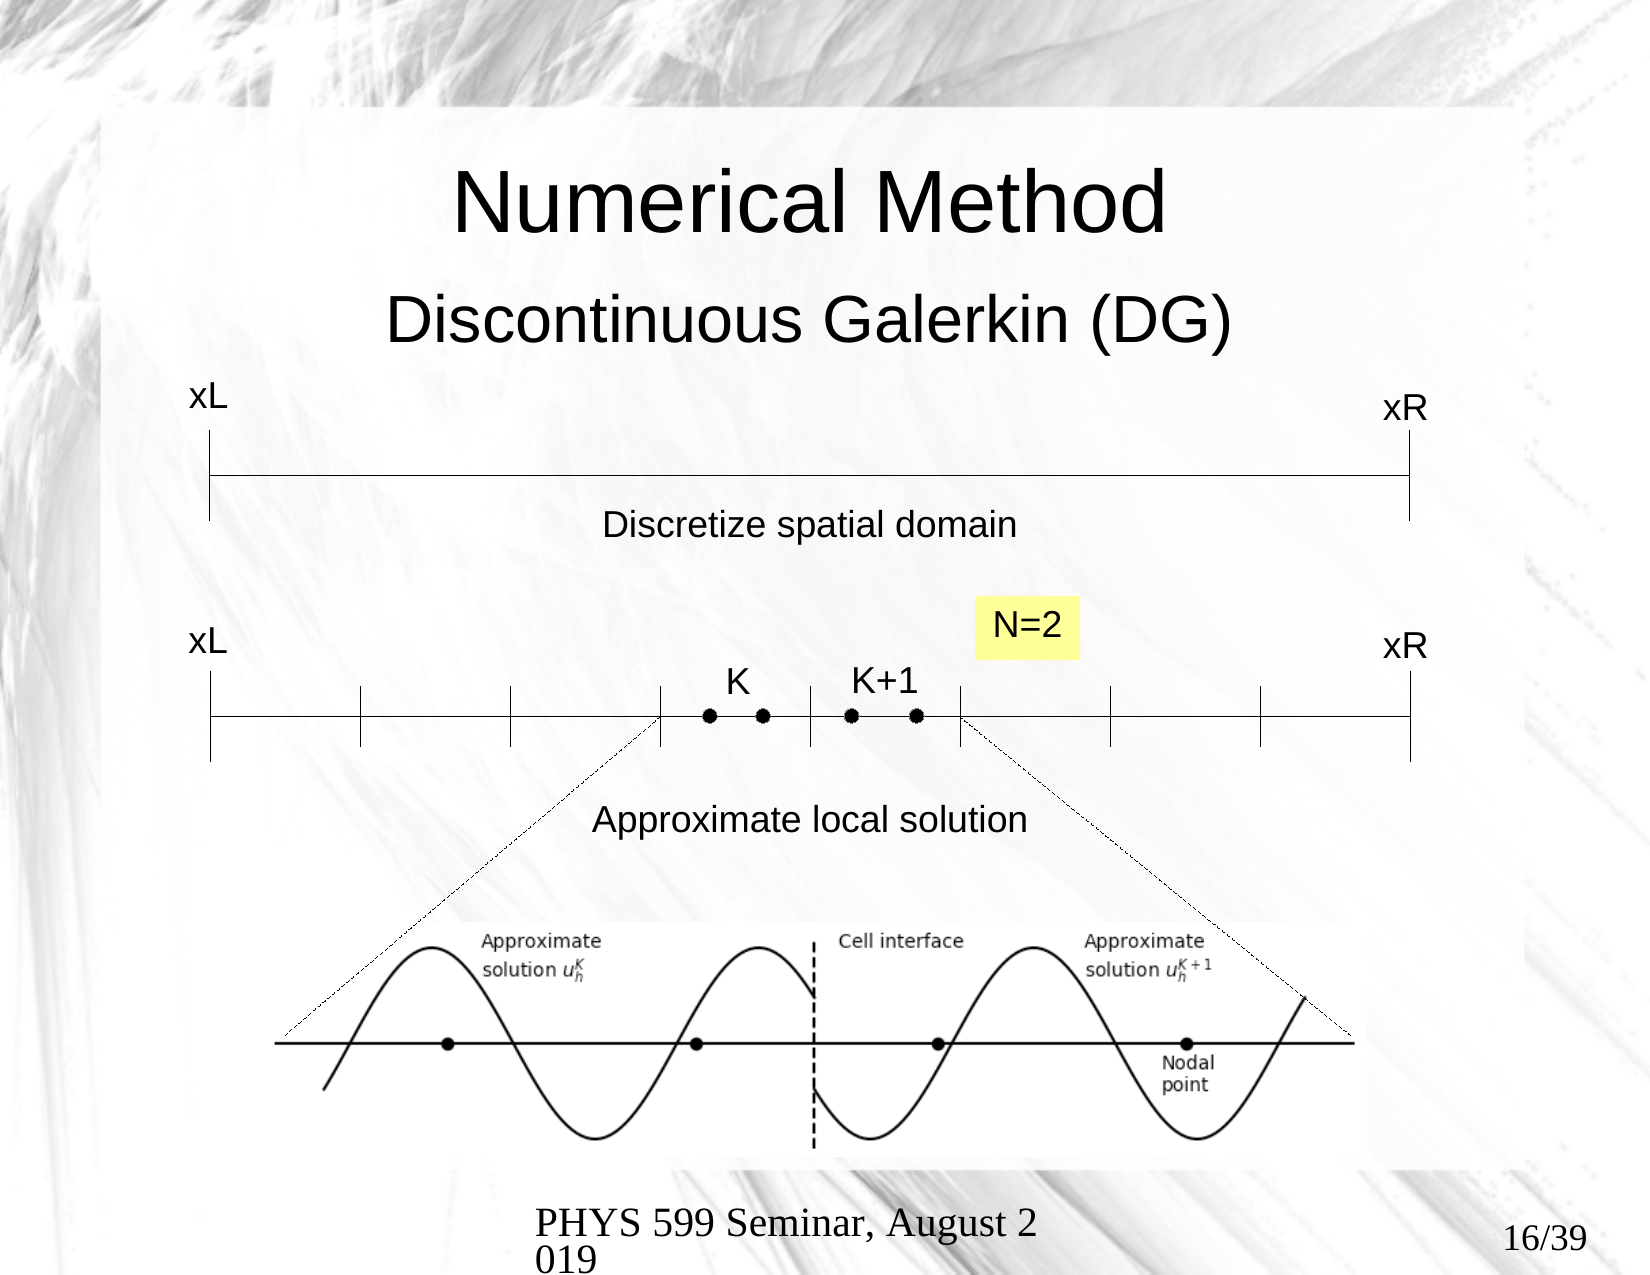

# Numerical Method
Discontinuous Galerkin (DG)
xL
xR
Discretize spatial domain
N=2
xL
xR
K+1
K
Approximate local solution
PHYS 599 Seminar, August 2019
16